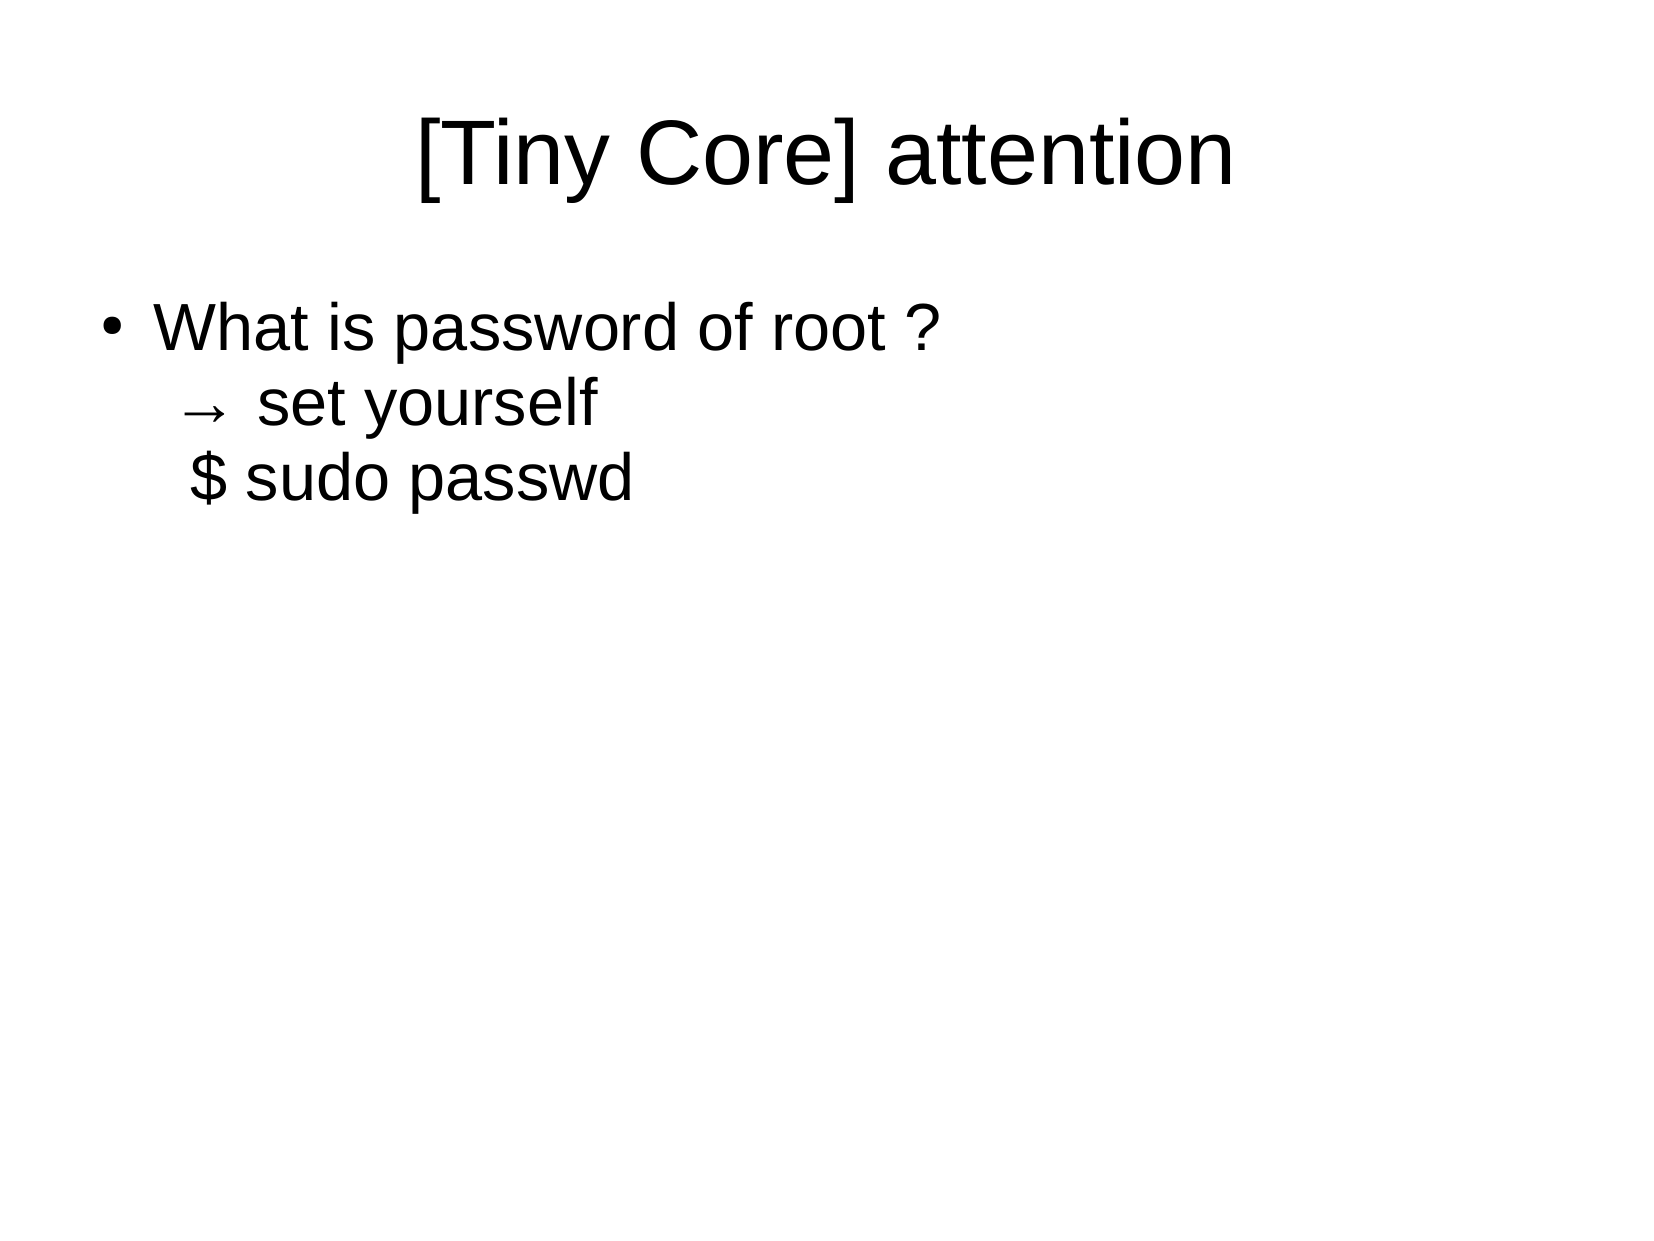

# [Tiny Core] attention
What is password of root ?
 → set yourself
 $ sudo passwd